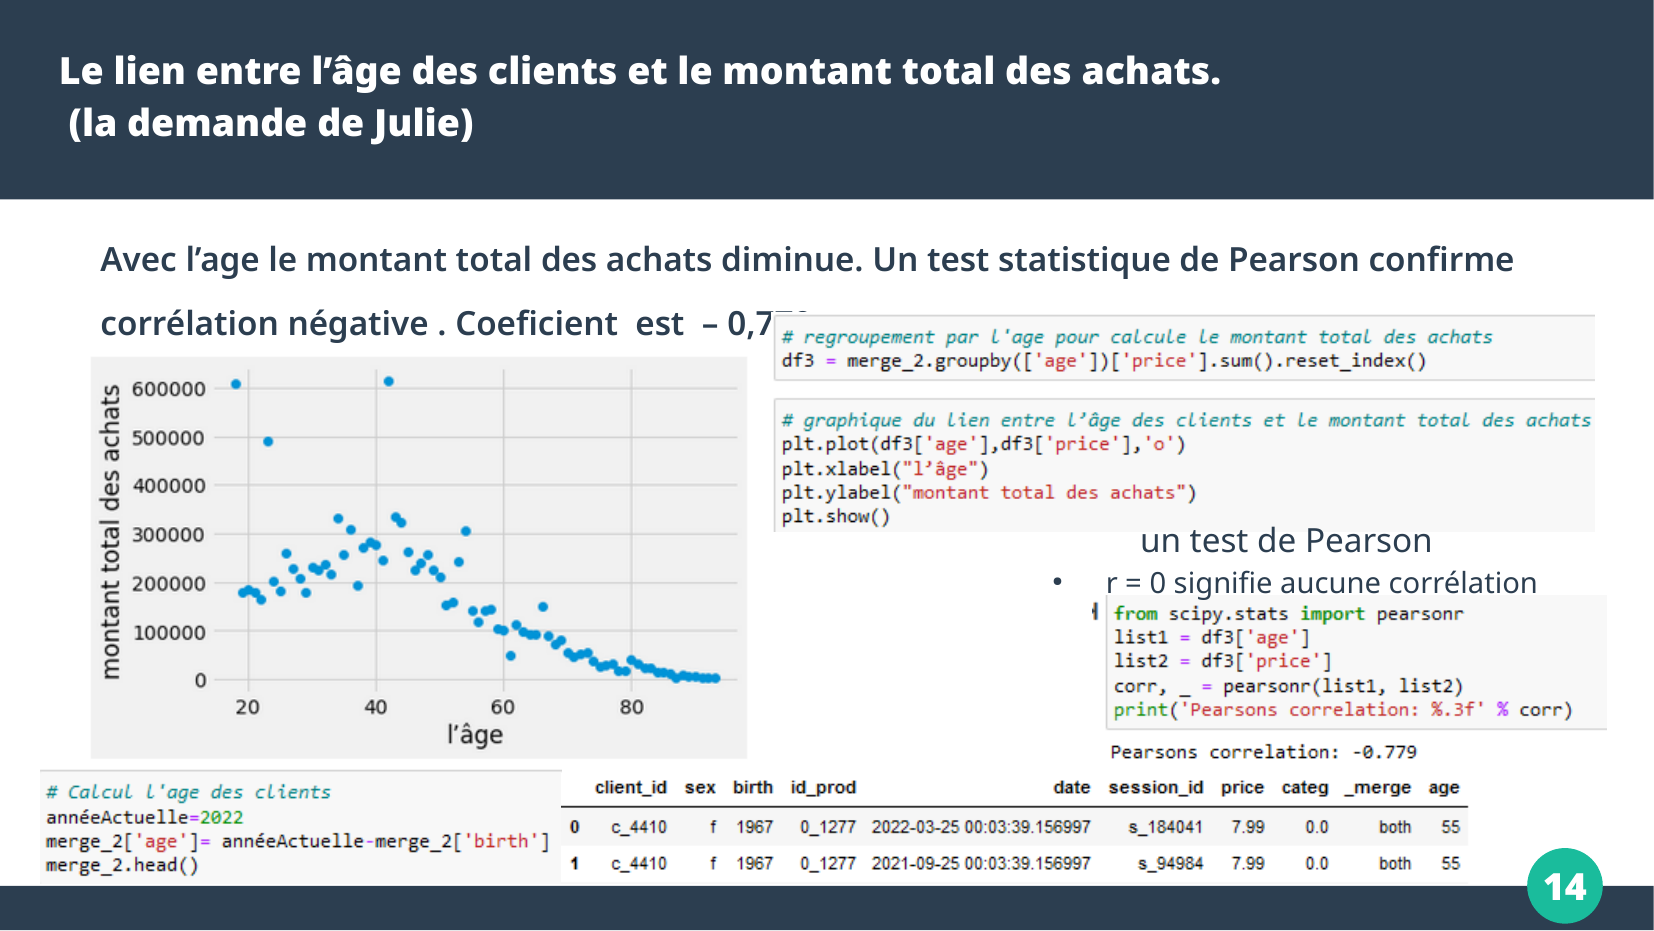

# Le lien entre l’âge des clients et le montant total des achats. (la demande de Julie)
Avec l’age le montant total des achats diminue. Un test statistique de Pearson confirme corrélation négative . Coeficient est – 0,779.
un test de Pearson
r = 0 signifie aucune corrélation